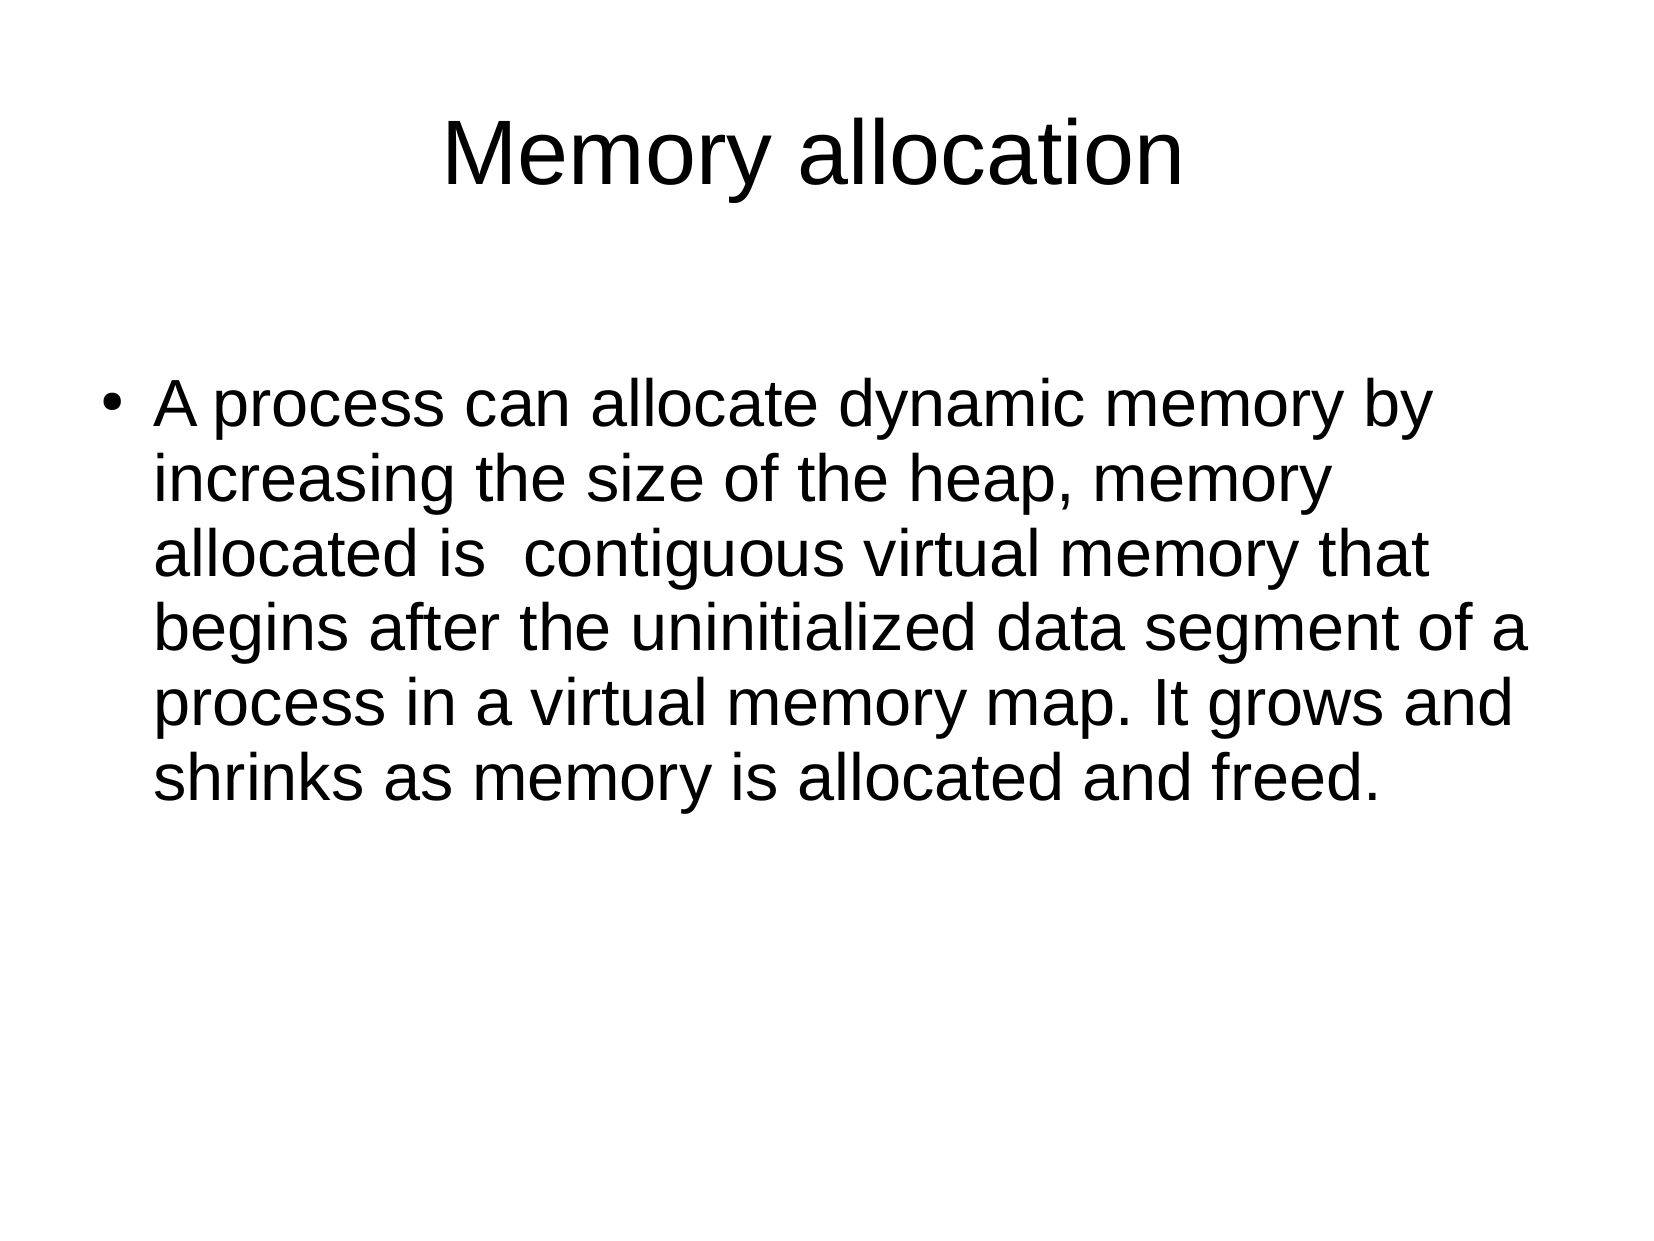

# Memory allocation
A process can allocate dynamic memory by increasing the size of the heap, memory allocated is contiguous virtual memory that begins after the uninitialized data segment of a process in a virtual memory map. It grows and shrinks as memory is allocated and freed.